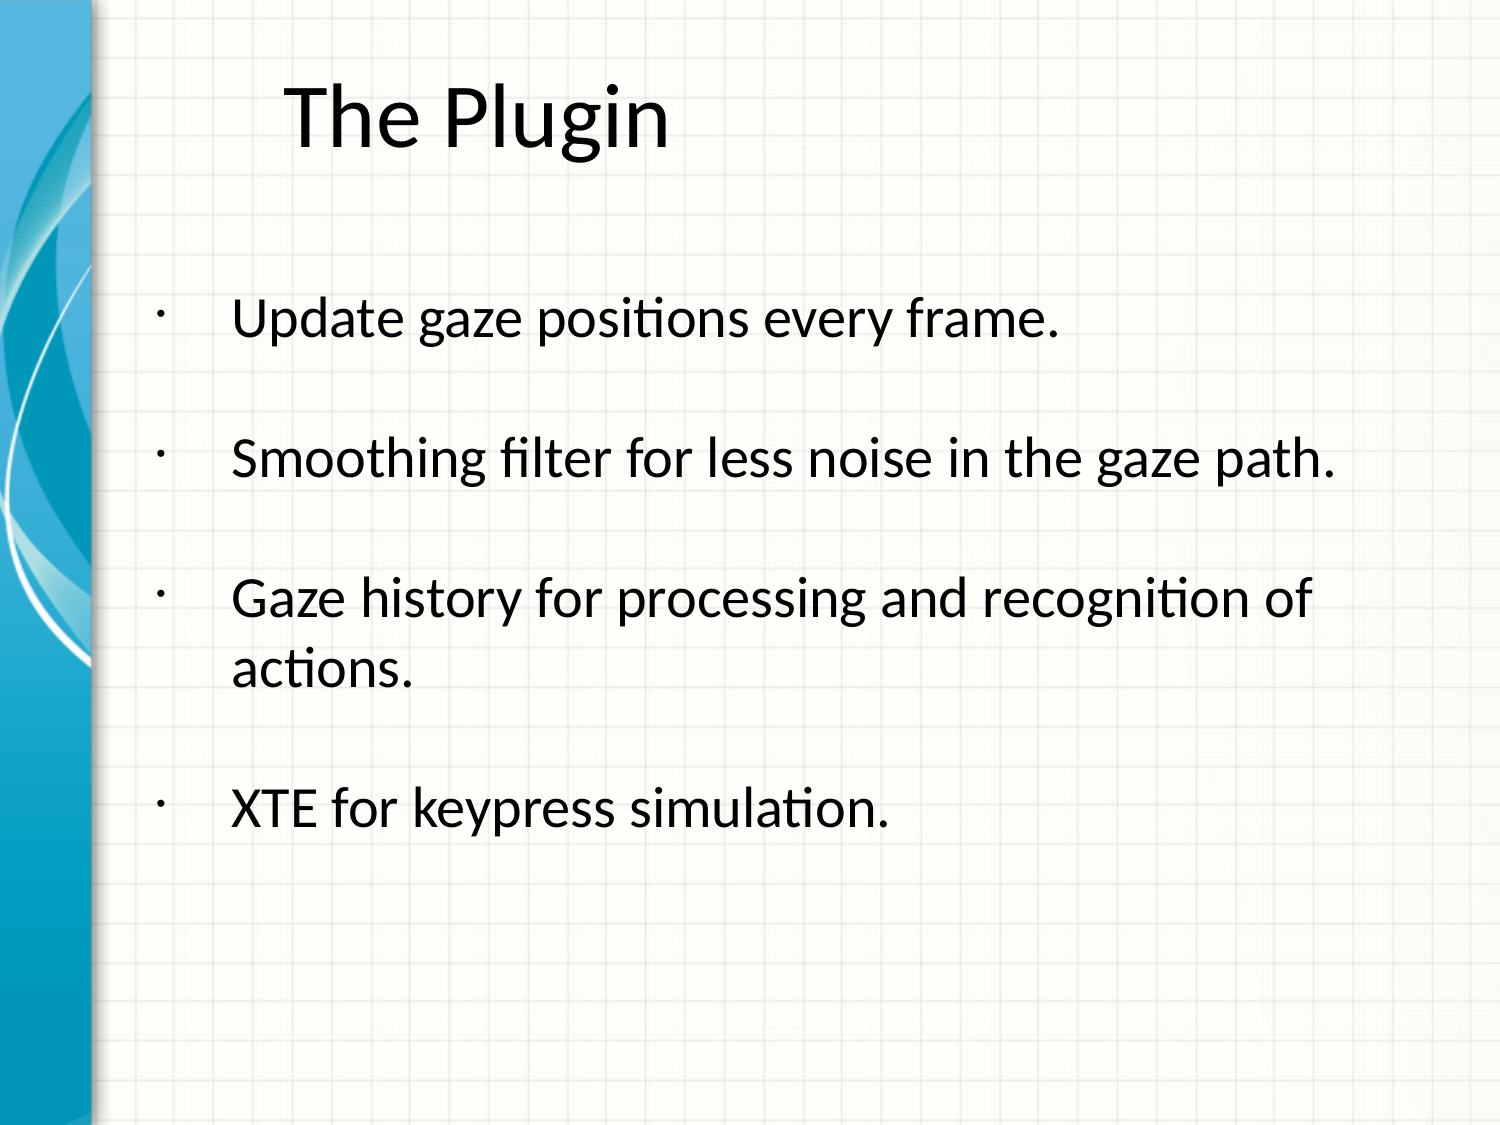

# The Plugin
Update gaze positions every frame.
Smoothing filter for less noise in the gaze path.
Gaze history for processing and recognition of actions.
XTE for keypress simulation.